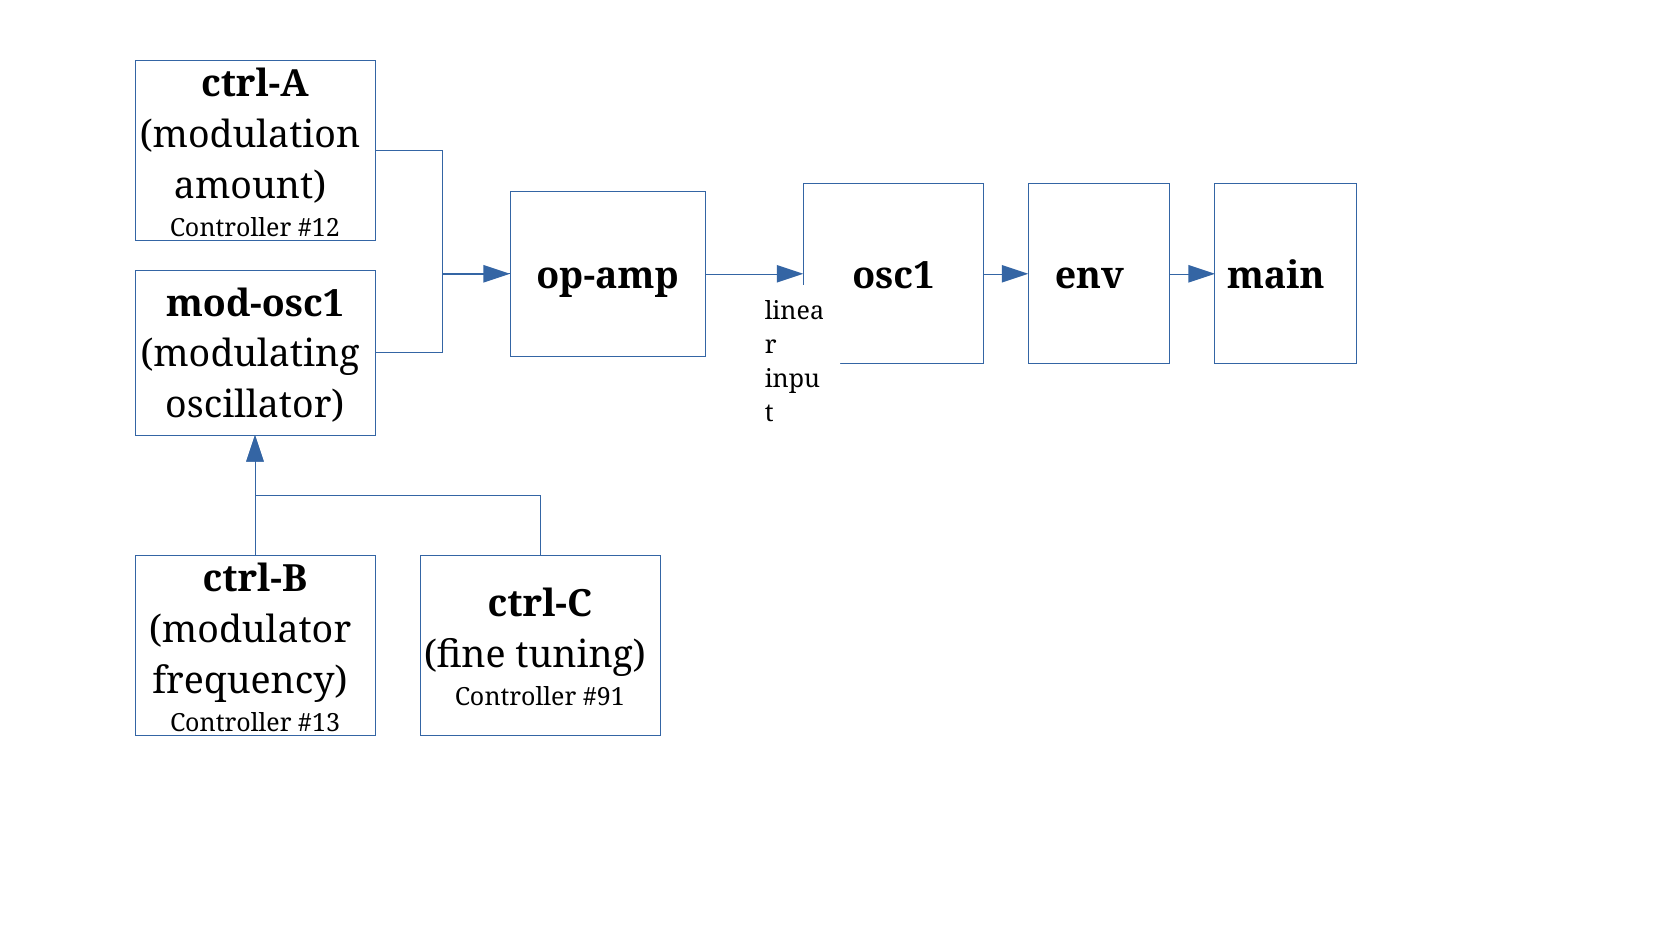

ctrl-A
(modulation
amount)
Controller #12
osc1
env
main
op-amp
mod-osc1
(modulating
oscillator)
linear input
ctrl-B
(modulator
frequency)
Controller #13
ctrl-C
(fine tuning)
Controller #91